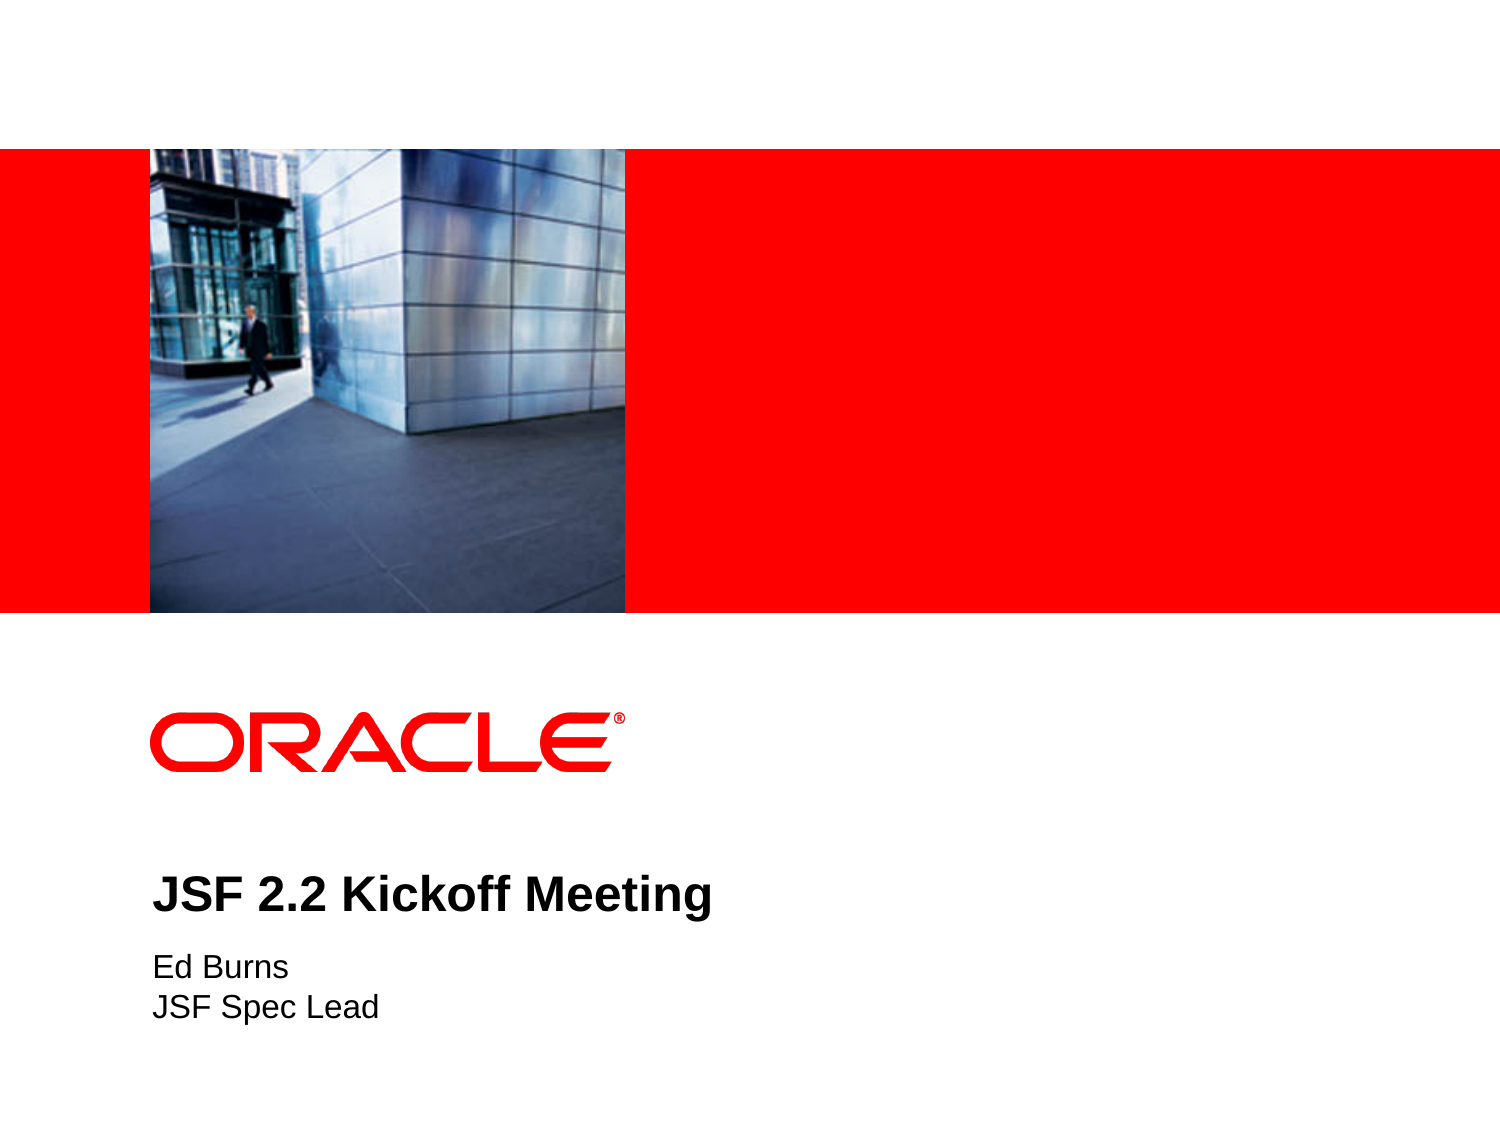

# JSF 2.2 Kickoff Meeting
Ed Burns
JSF Spec Lead